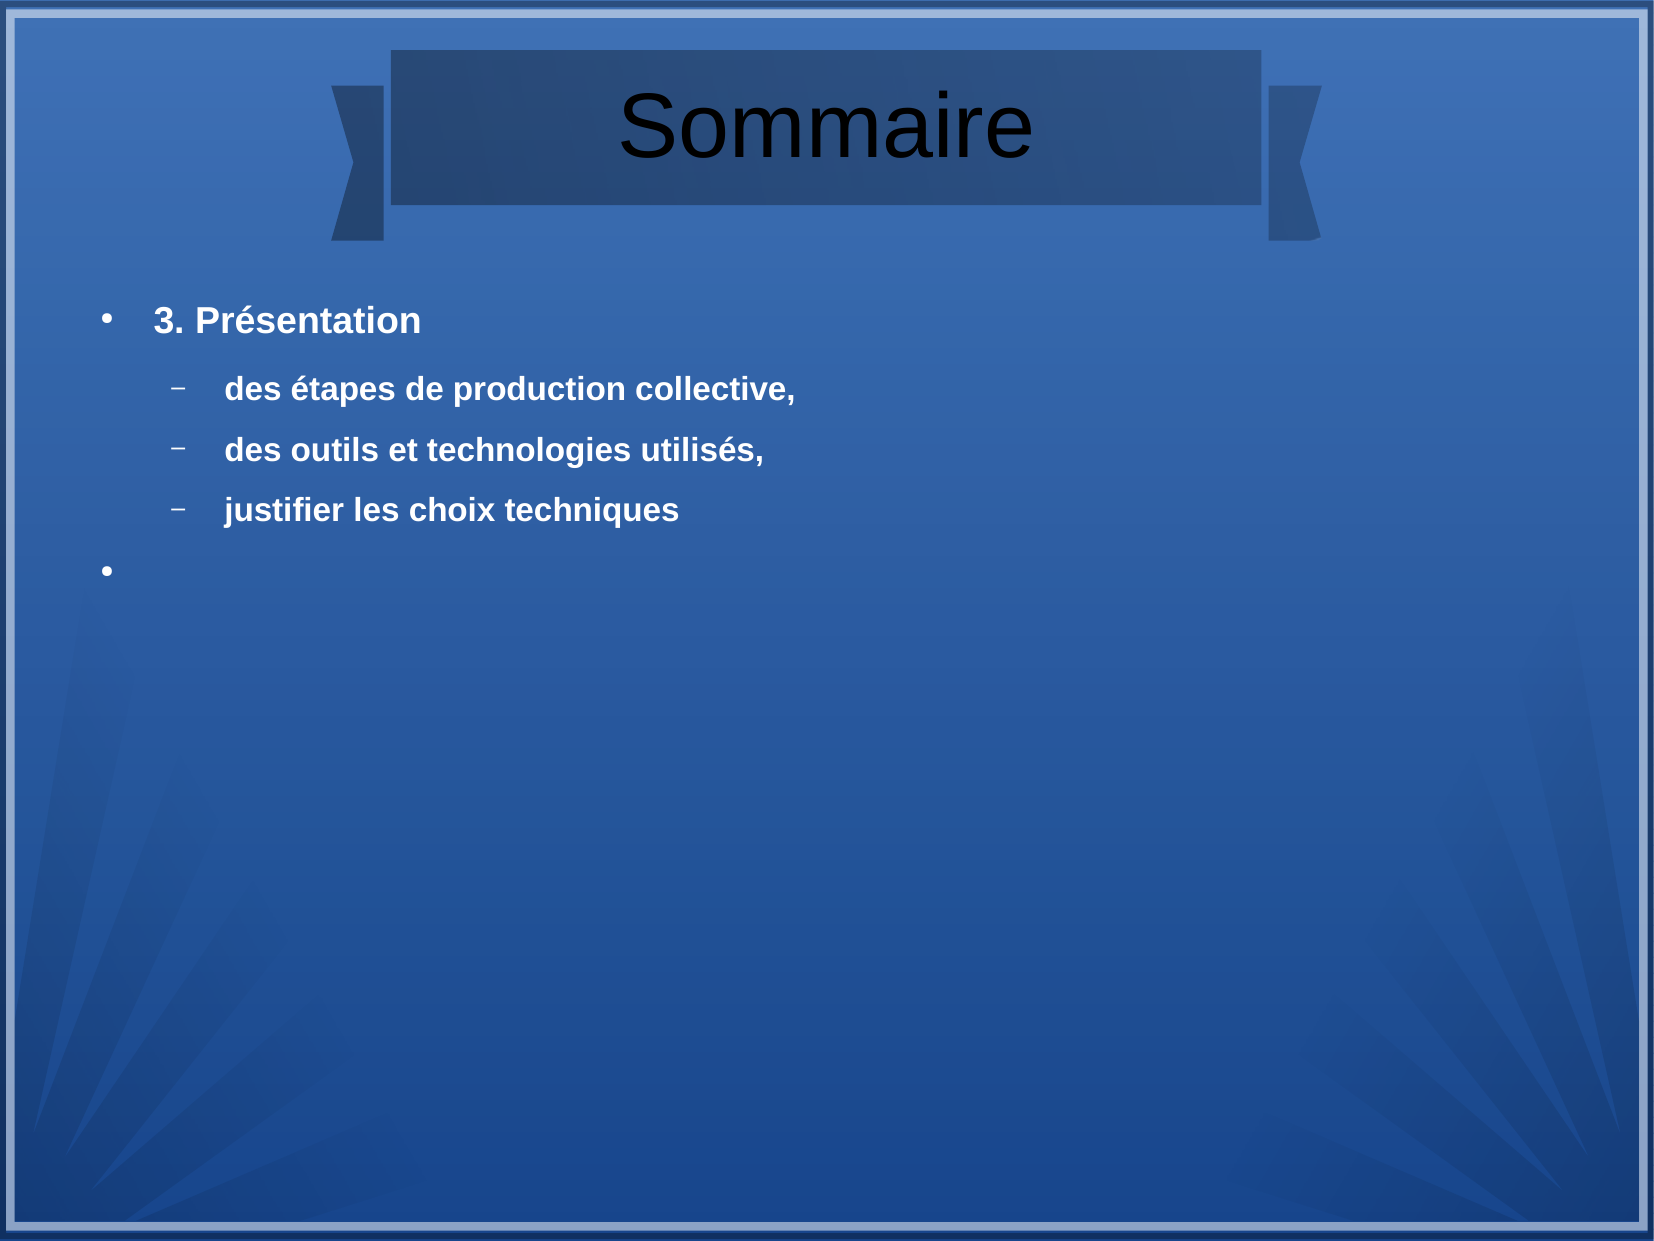

# Sommaire
3. Présentation
des étapes de production collective,
des outils et technologies utilisés,
justifier les choix techniques